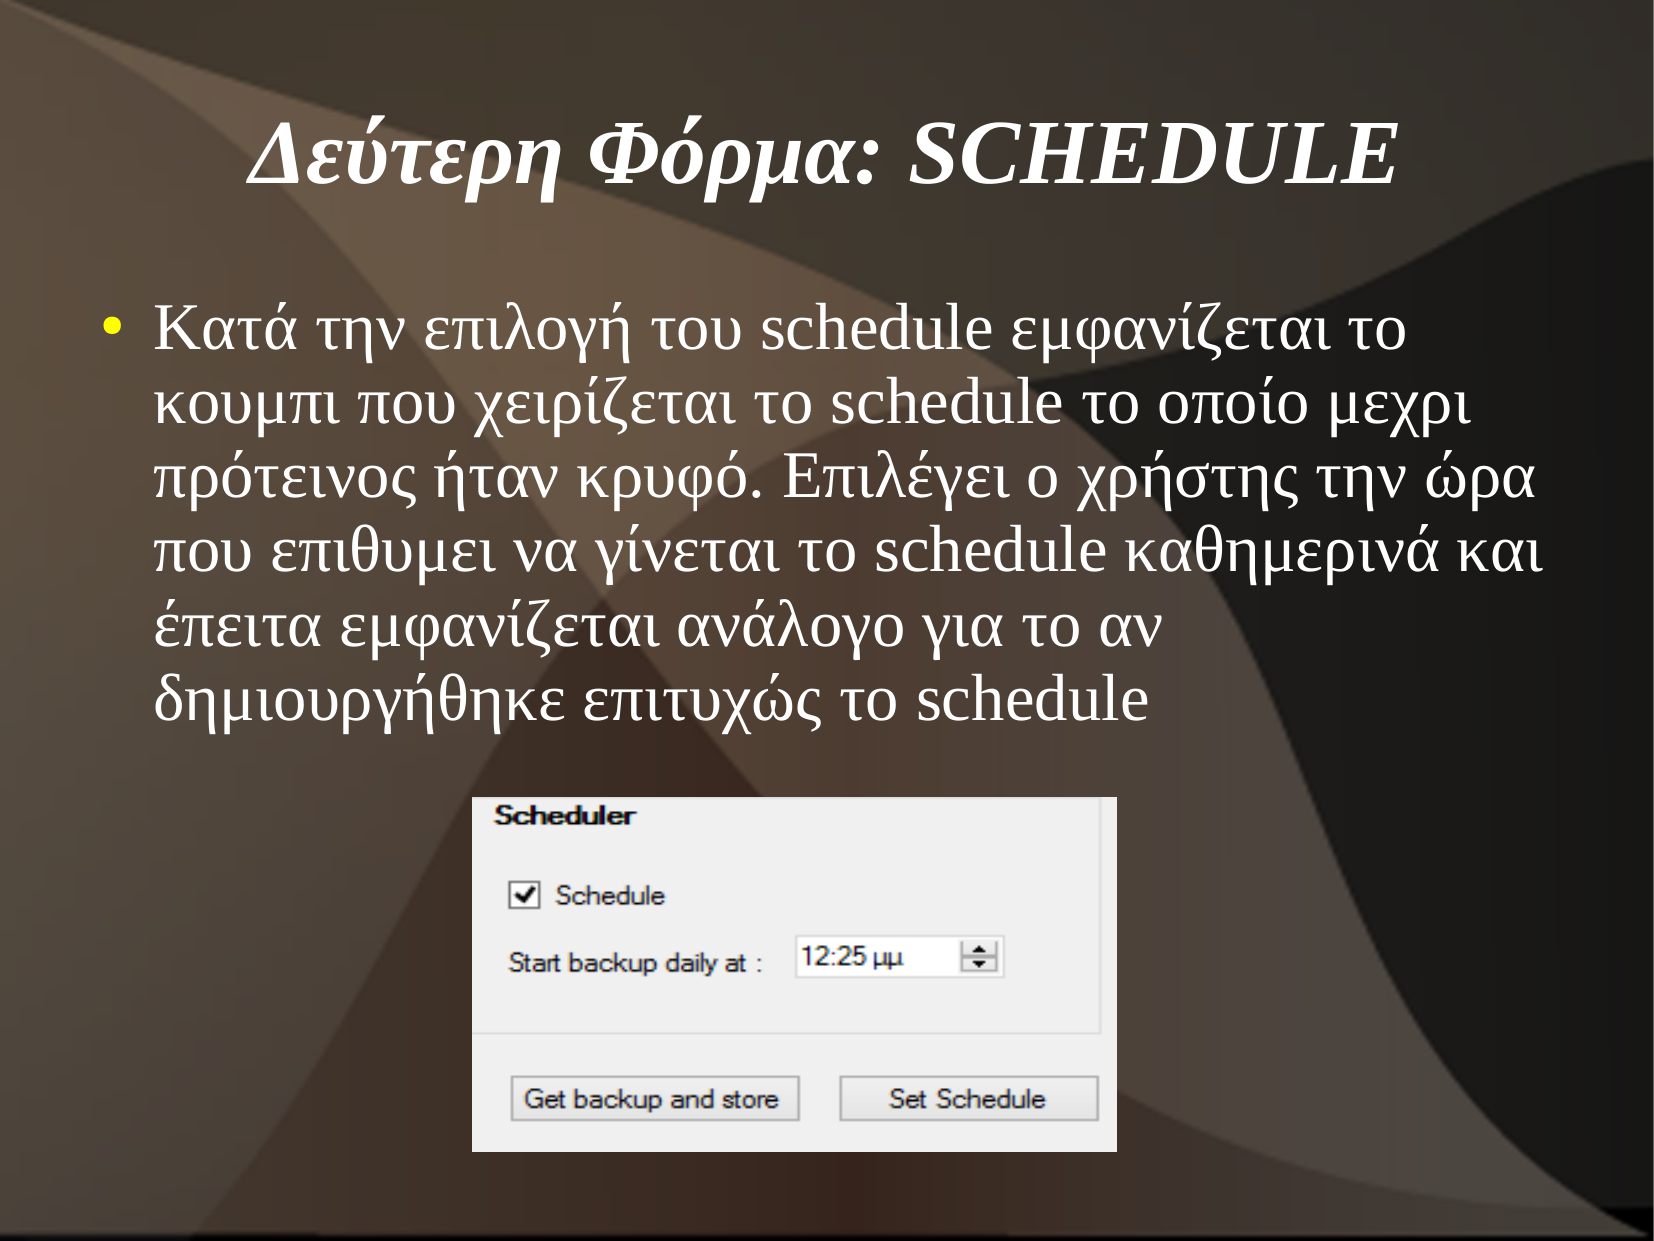

# Δεύτερη Φόρμα: SCHEDULE
Κατά την επιλογή του schedule εμφανίζεται το κουμπι που χειρίζεται το schedule το οποίο μεχρι πρότεινος ήταν κρυφό. Επιλέγει ο χρήστης την ώρα που επιθυμει να γίνεται το schedule καθημερινά και έπειτα εμφανίζεται ανάλογο για το αν δημιουργήθηκε επιτυχώς το schedule